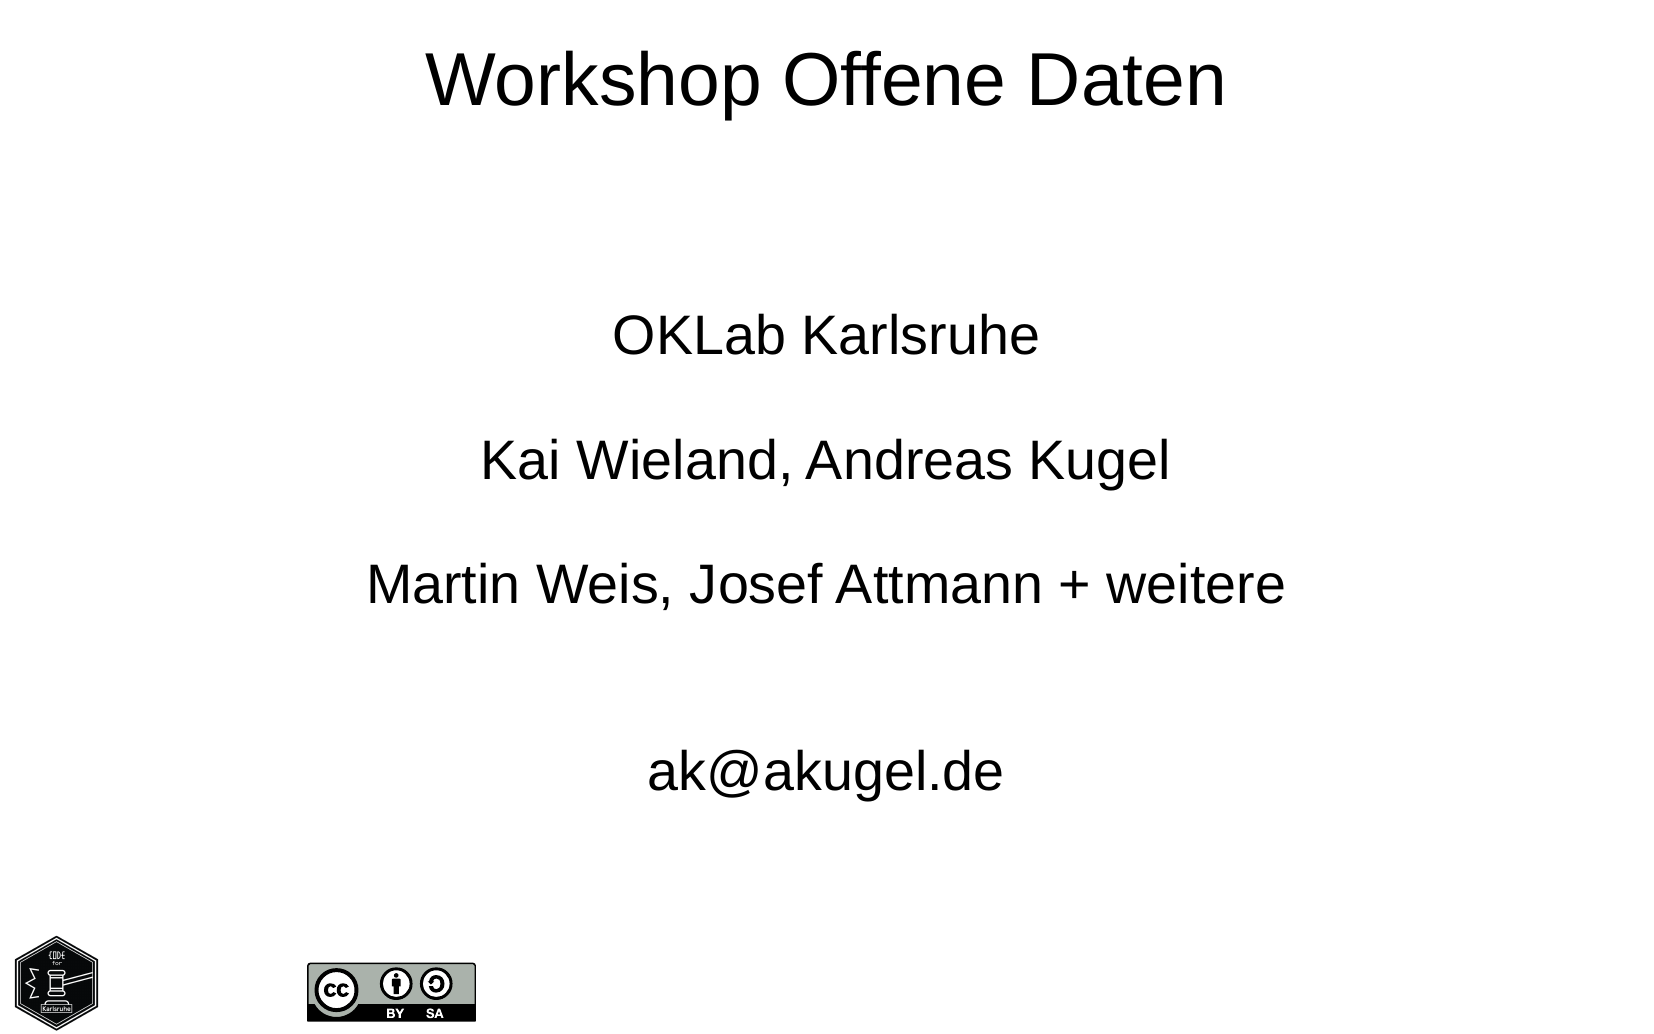

# Workshop Offene Daten
OKLab Karlsruhe
Kai Wieland, Andreas Kugel
Martin Weis, Josef Attmann + weitere
ak@akugel.de